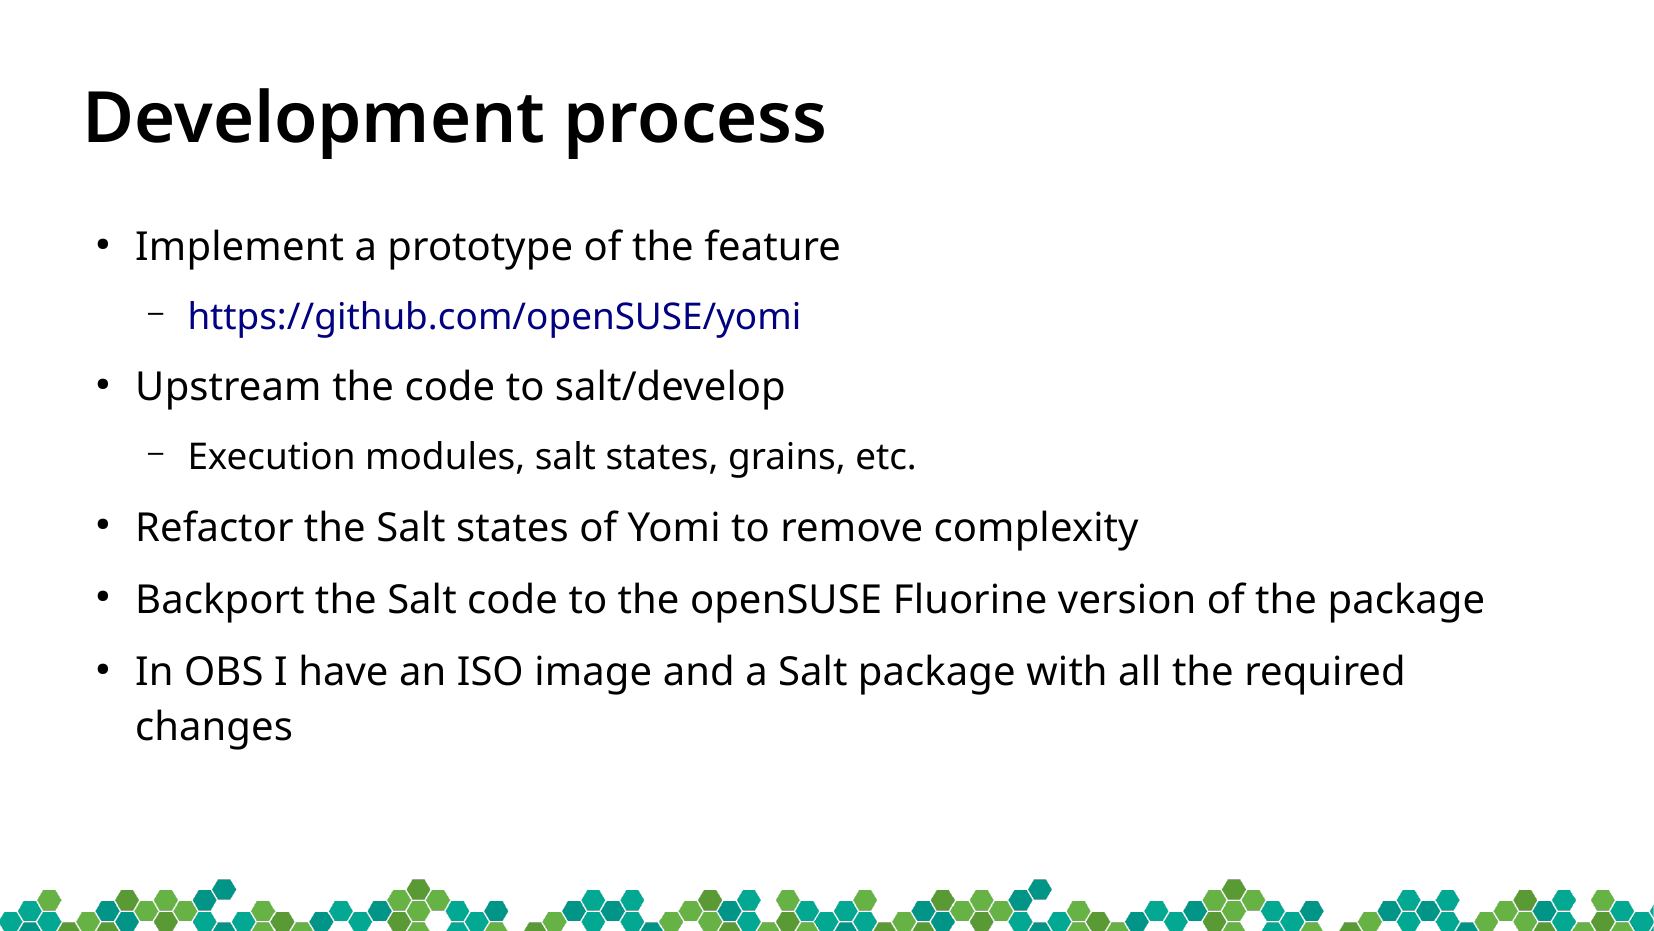

# Development process
Implement a prototype of the feature
https://github.com/openSUSE/yomi
Upstream the code to salt/develop
Execution modules, salt states, grains, etc.
Refactor the Salt states of Yomi to remove complexity
Backport the Salt code to the openSUSE Fluorine version of the package
In OBS I have an ISO image and a Salt package with all the required changes